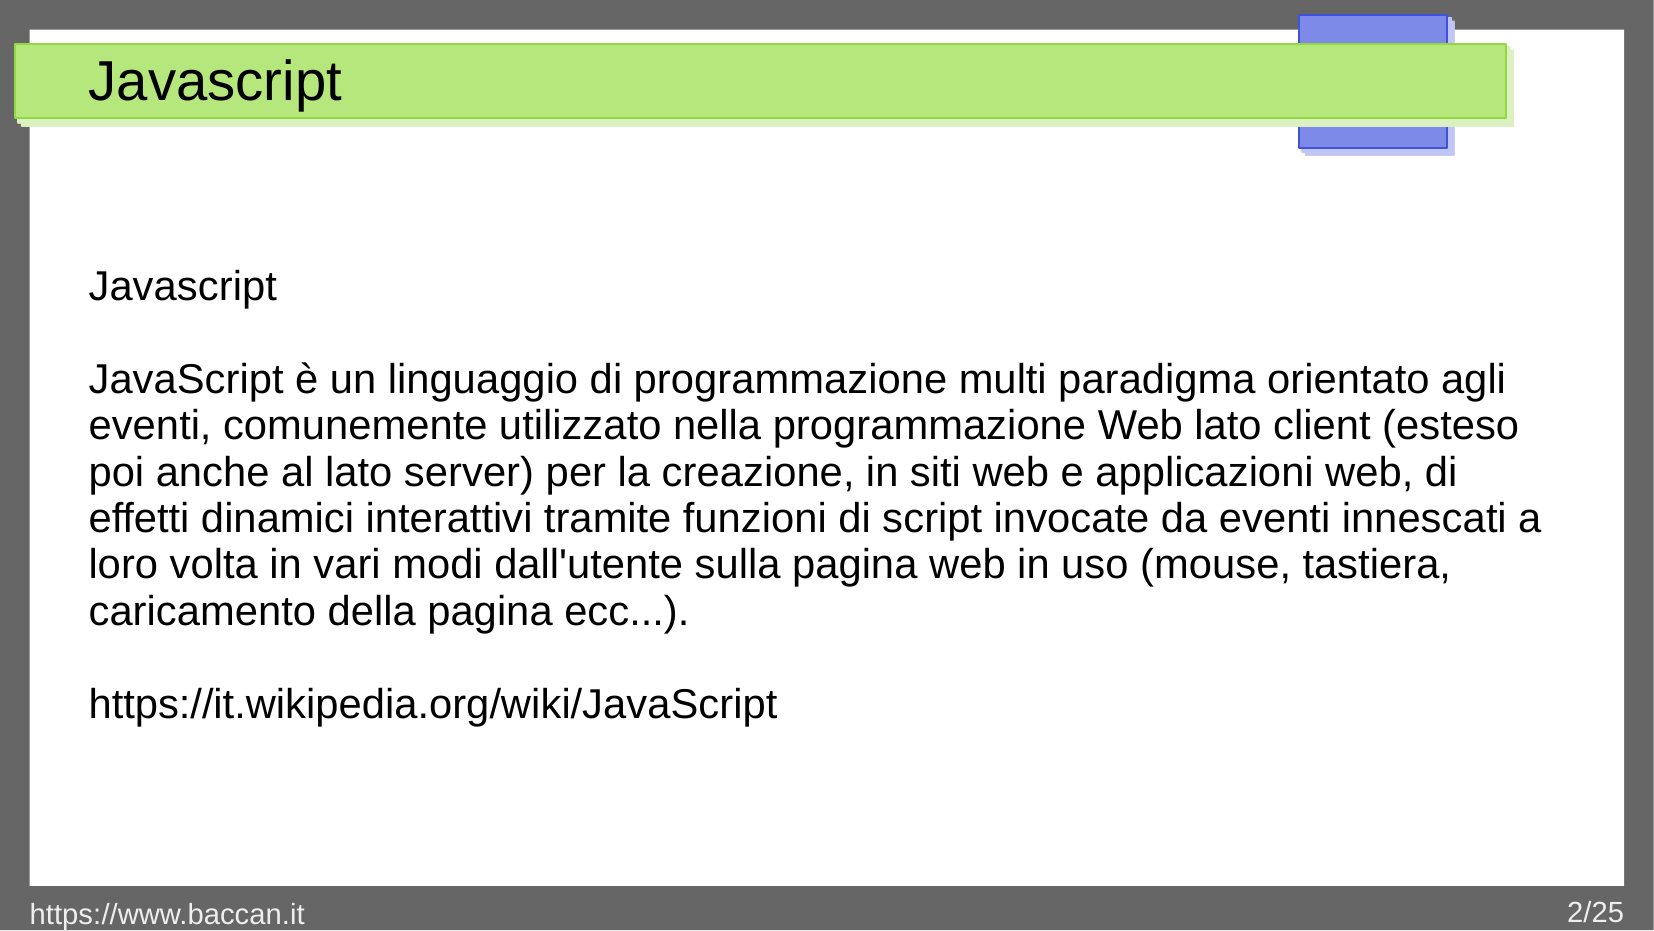

# Javascript
Javascript
JavaScript è un linguaggio di programmazione multi paradigma orientato agli eventi, comunemente utilizzato nella programmazione Web lato client (esteso poi anche al lato server) per la creazione, in siti web e applicazioni web, di effetti dinamici interattivi tramite funzioni di script invocate da eventi innescati a loro volta in vari modi dall'utente sulla pagina web in uso (mouse, tastiera, caricamento della pagina ecc...).
https://it.wikipedia.org/wiki/JavaScript
2
https://www.baccan.it